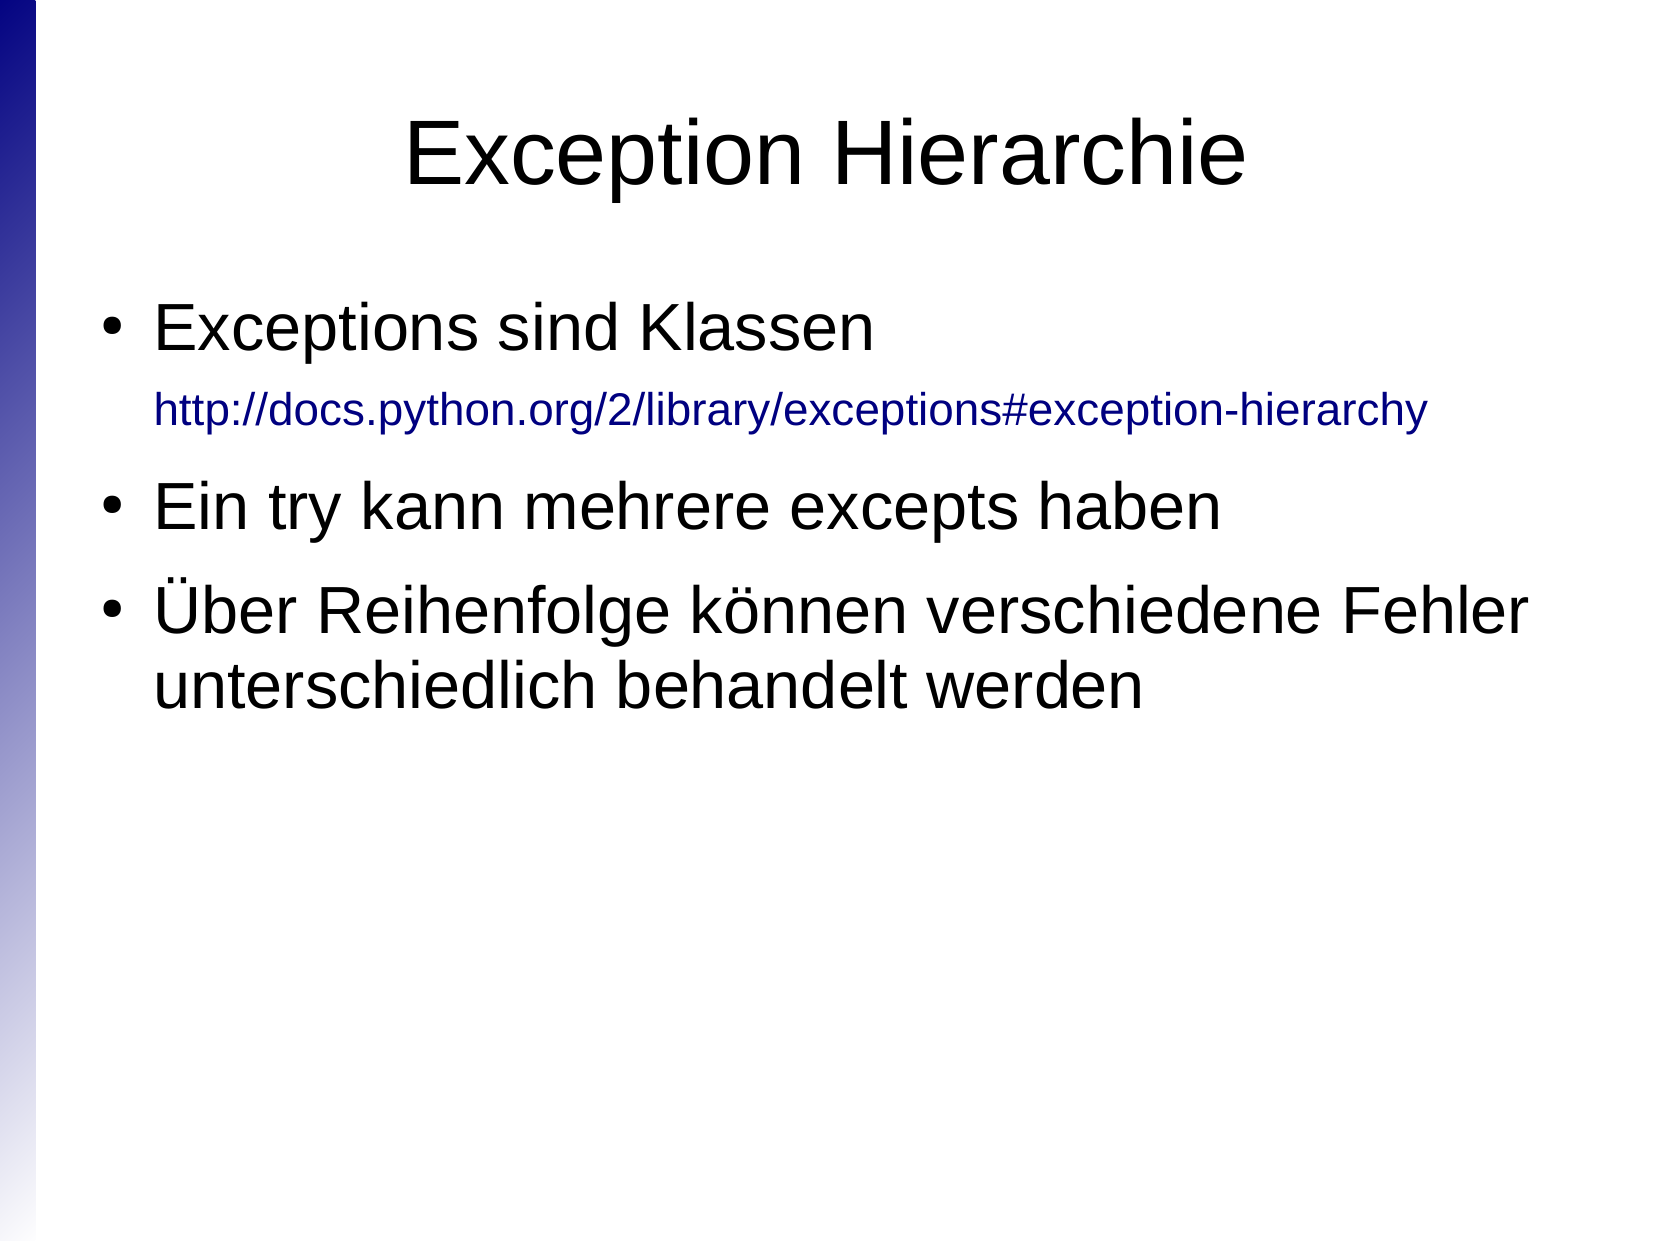

# Exception Hierarchie
Exceptions sind Klassen
http://docs.python.org/2/library/exceptions#exception-hierarchy
Ein try kann mehrere excepts haben
Über Reihenfolge können verschiedene Fehler unterschiedlich behandelt werden